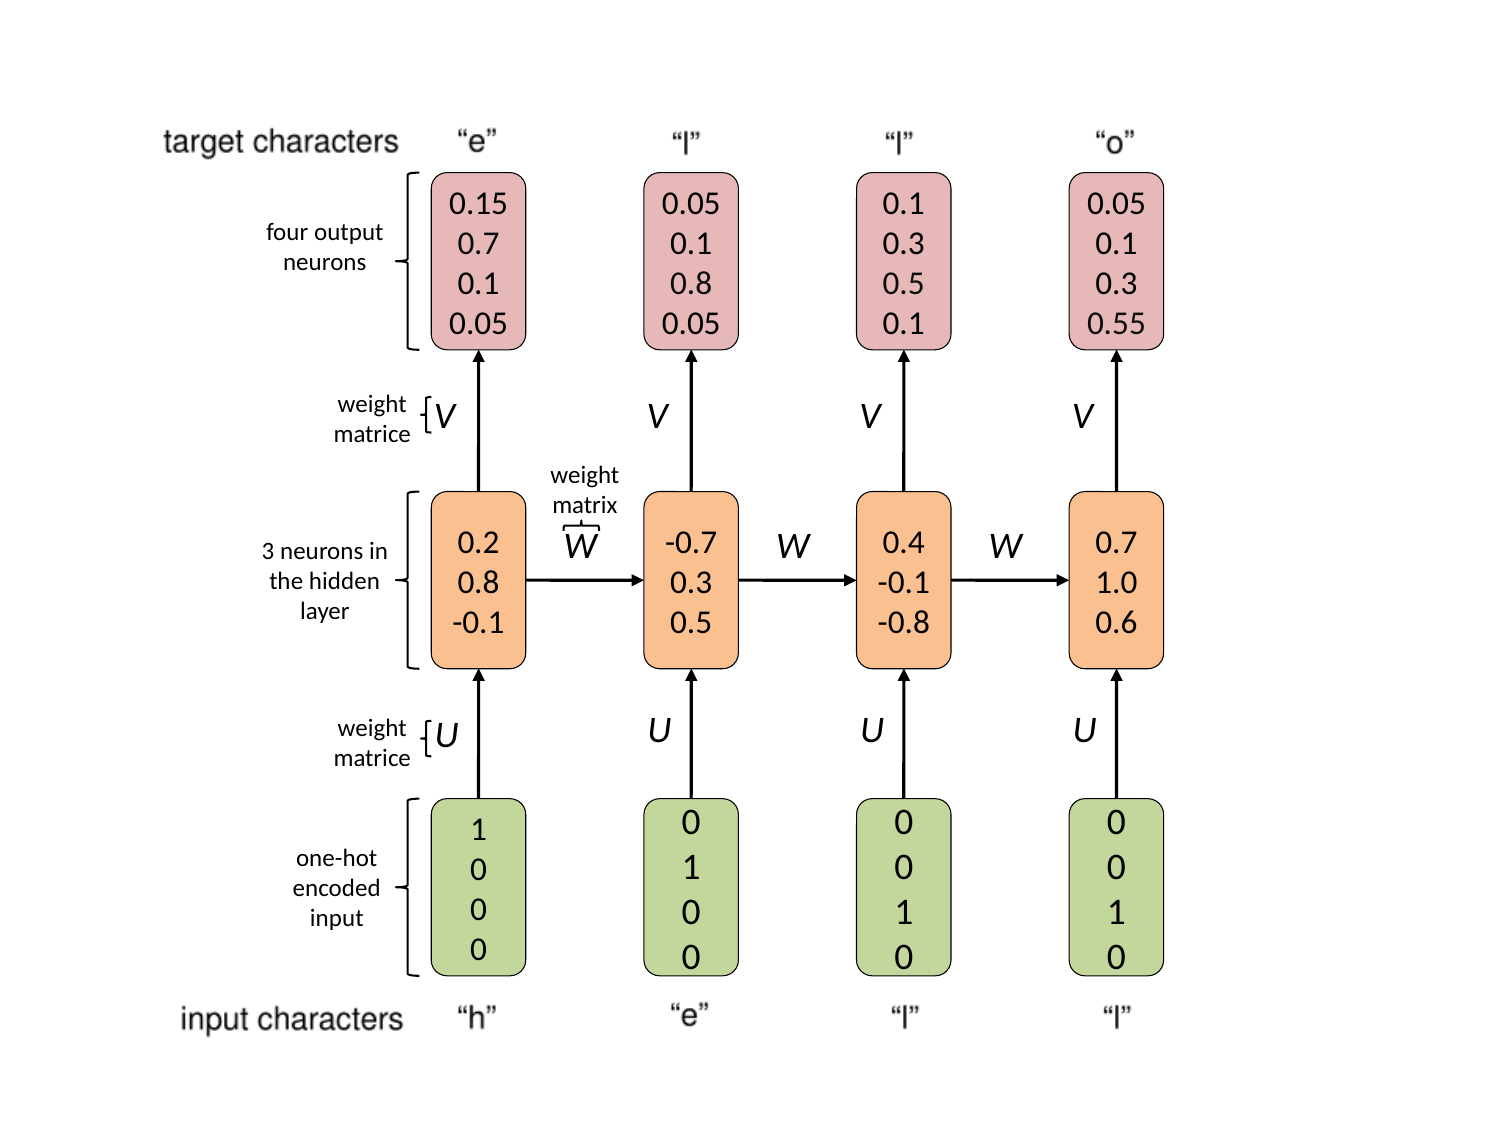

0.15
0.7
0.1
0.05
0.05
0.1
0.8
0.05
0.1
0.3
0.5
0.1
0.05
0.1
0.3
0.55
four output neurons
weight matrice
weight matrix
0.2
0.8
-0.1
-0.7
0.3
0.5
0.4
-0.1
-0.8
0.7
1.0
0.6
3 neurons in the hidden layer
weight matrice
1
0
0
0
0
1
0
0
0
0
1
0
0
0
1
0
one-hot encoded input